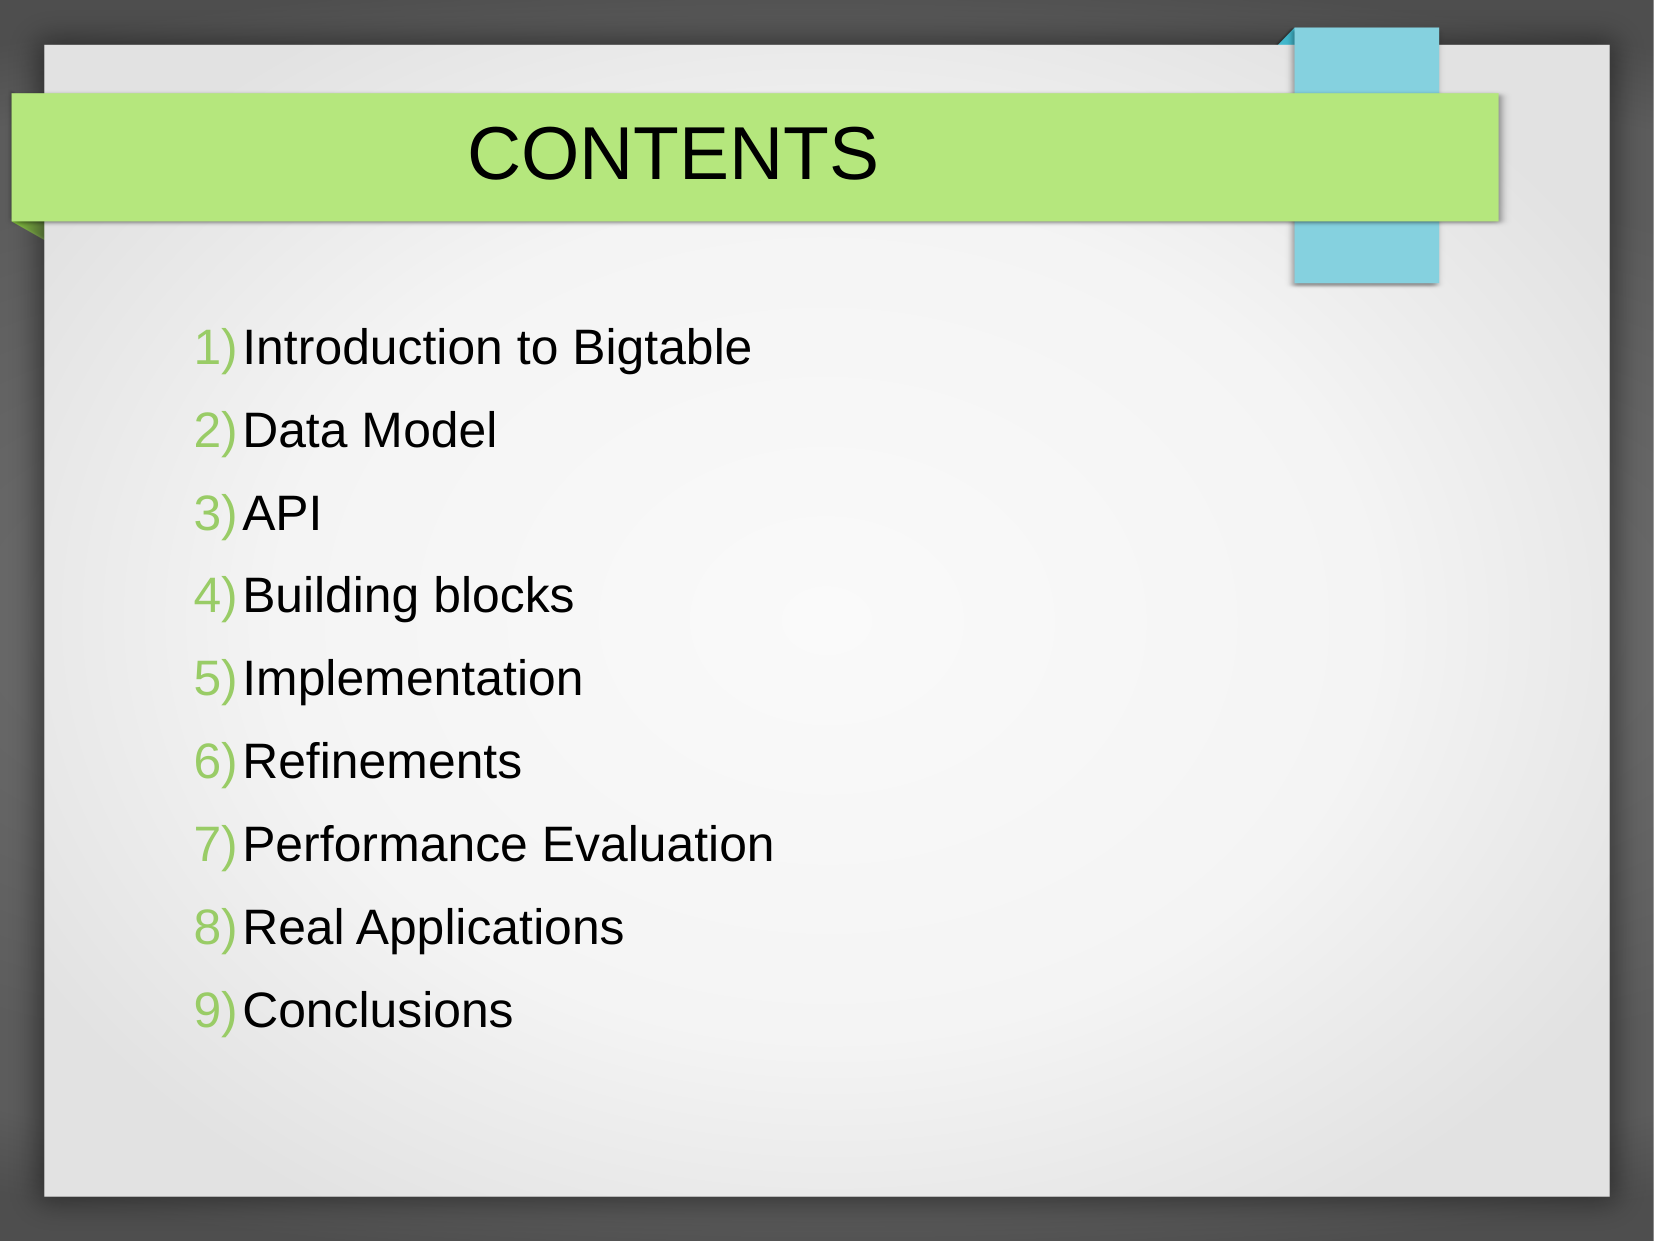

# CONTENTS
Introduction to Bigtable
Data Model
API
Building blocks
Implementation
Refinements
Performance Evaluation
Real Applications
Conclusions